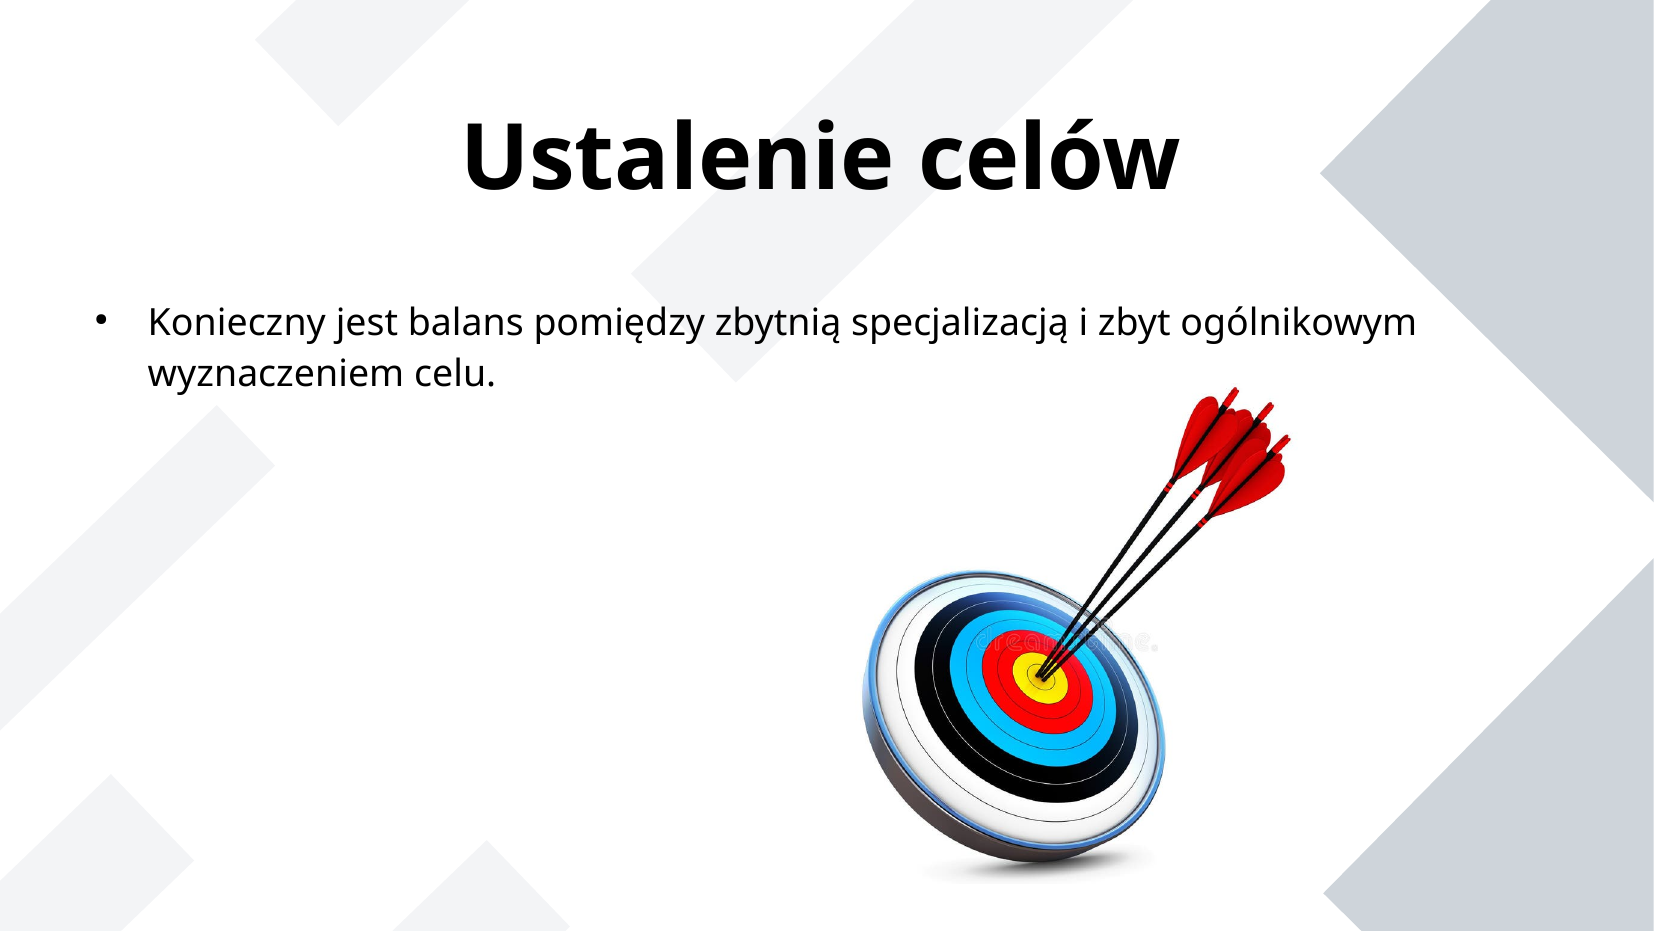

# Ustalenie celów
Konieczny jest balans pomiędzy zbytnią specjalizacją i zbyt ogólnikowym wyznaczeniem celu.